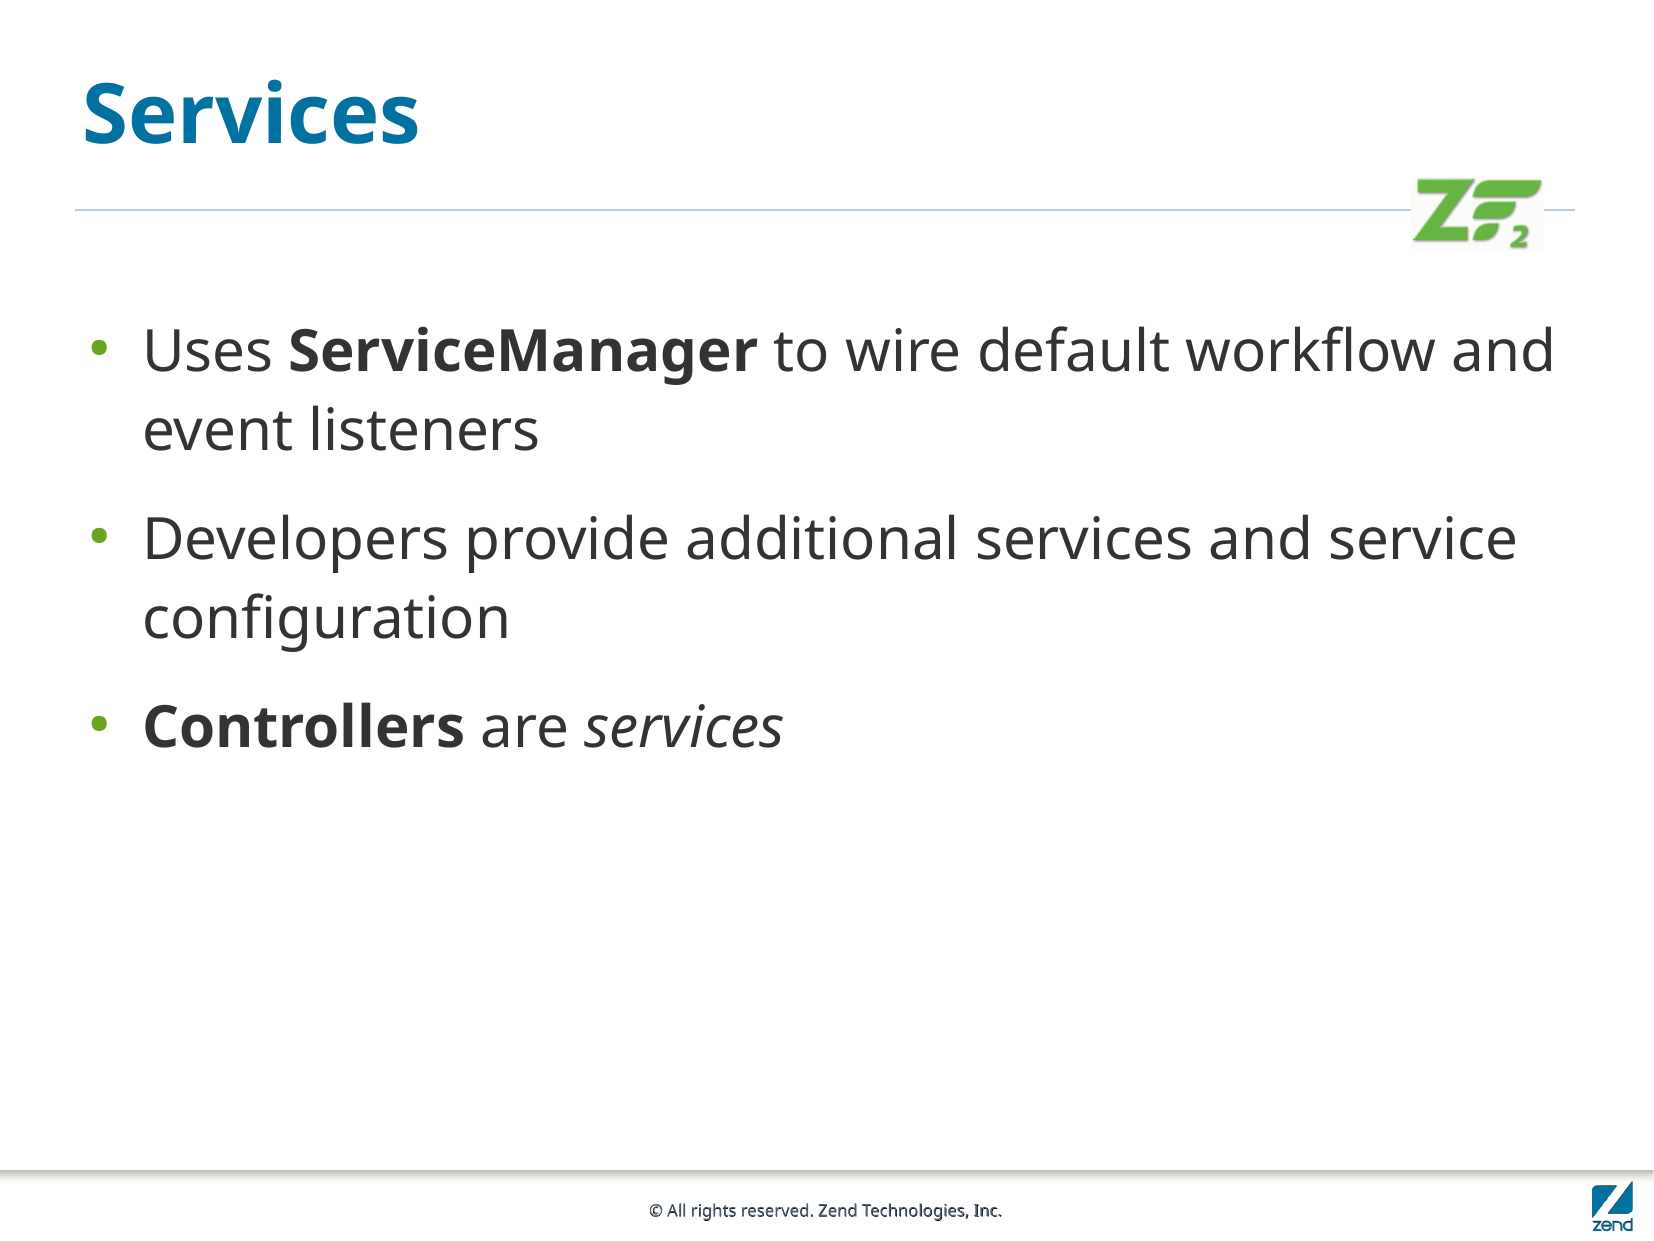

# Services
Uses ServiceManager to wire default workflow and event listeners
Developers provide additional services and service configuration
Controllers are services